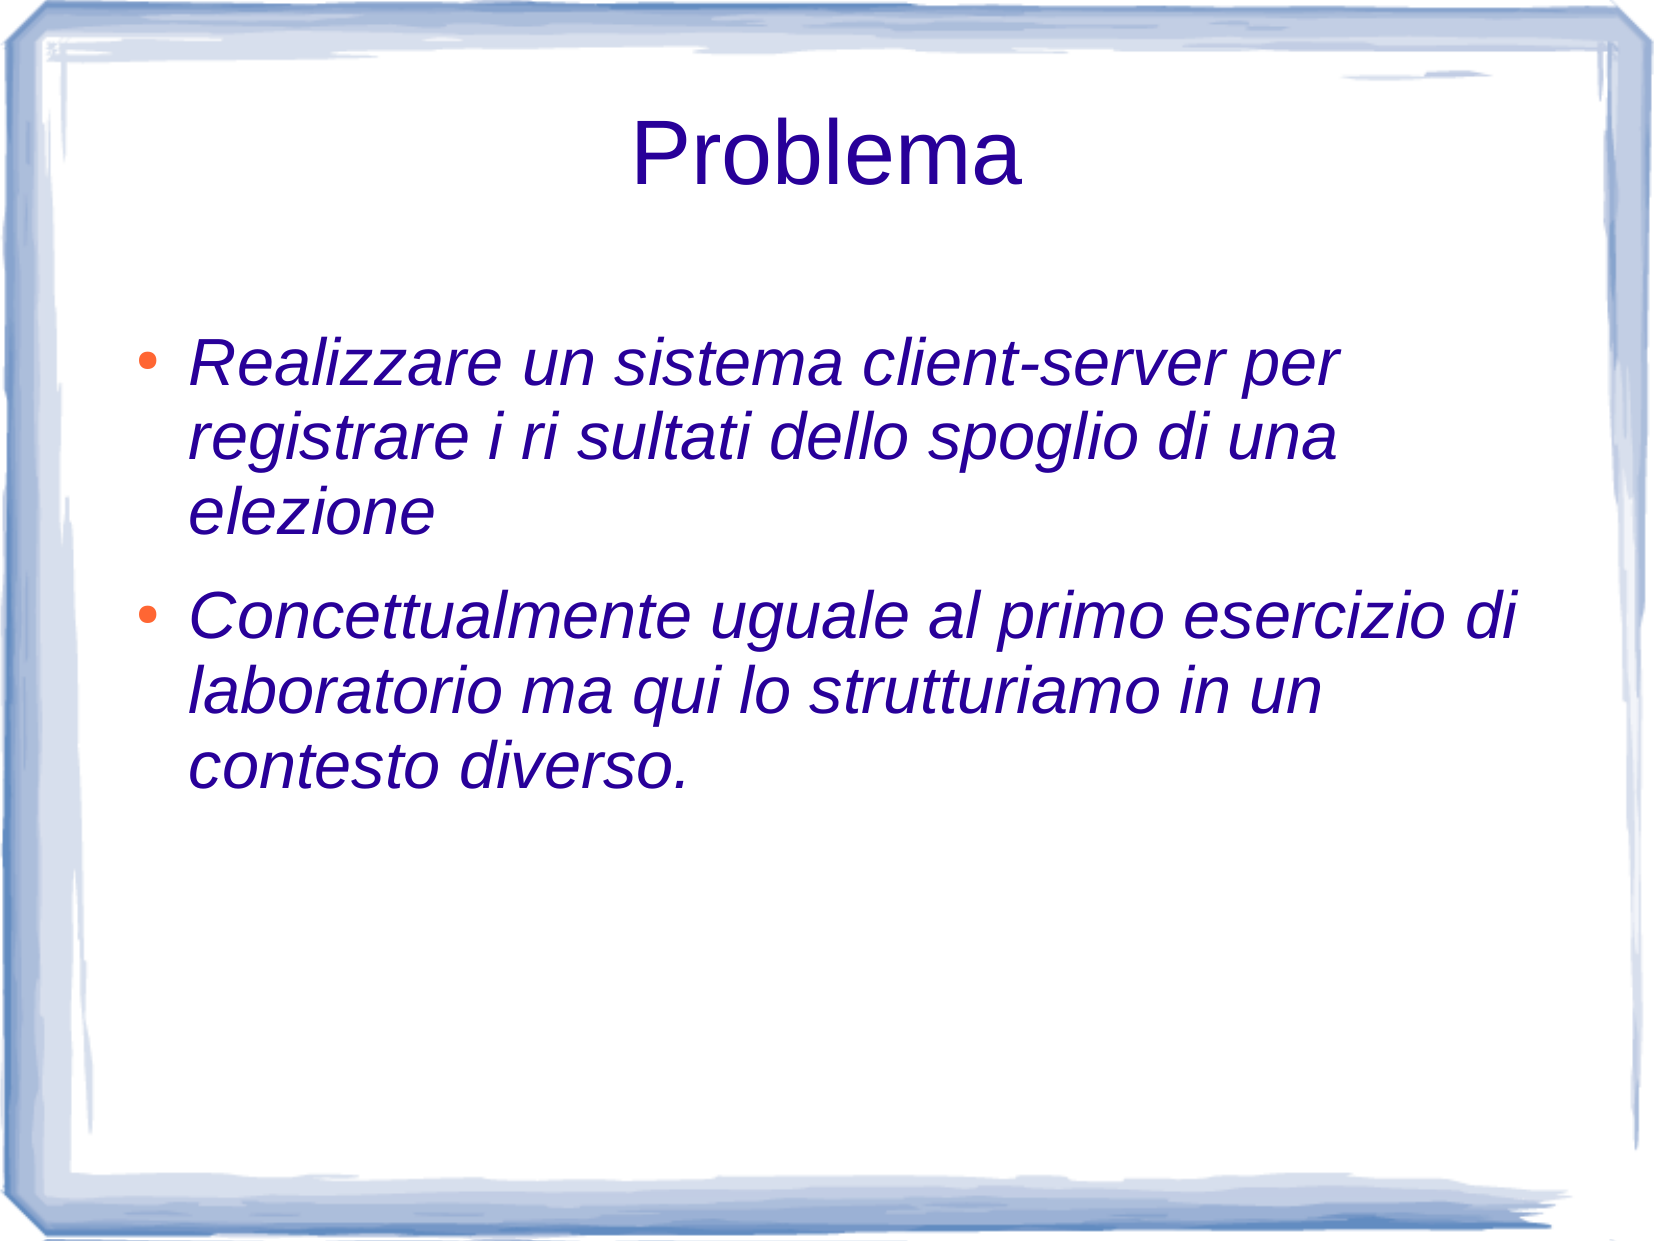

# Problema
Realizzare un sistema client-server per registrare i ri sultati dello spoglio di una elezione
Concettualmente uguale al primo esercizio di laboratorio ma qui lo strutturiamo in un contesto diverso.